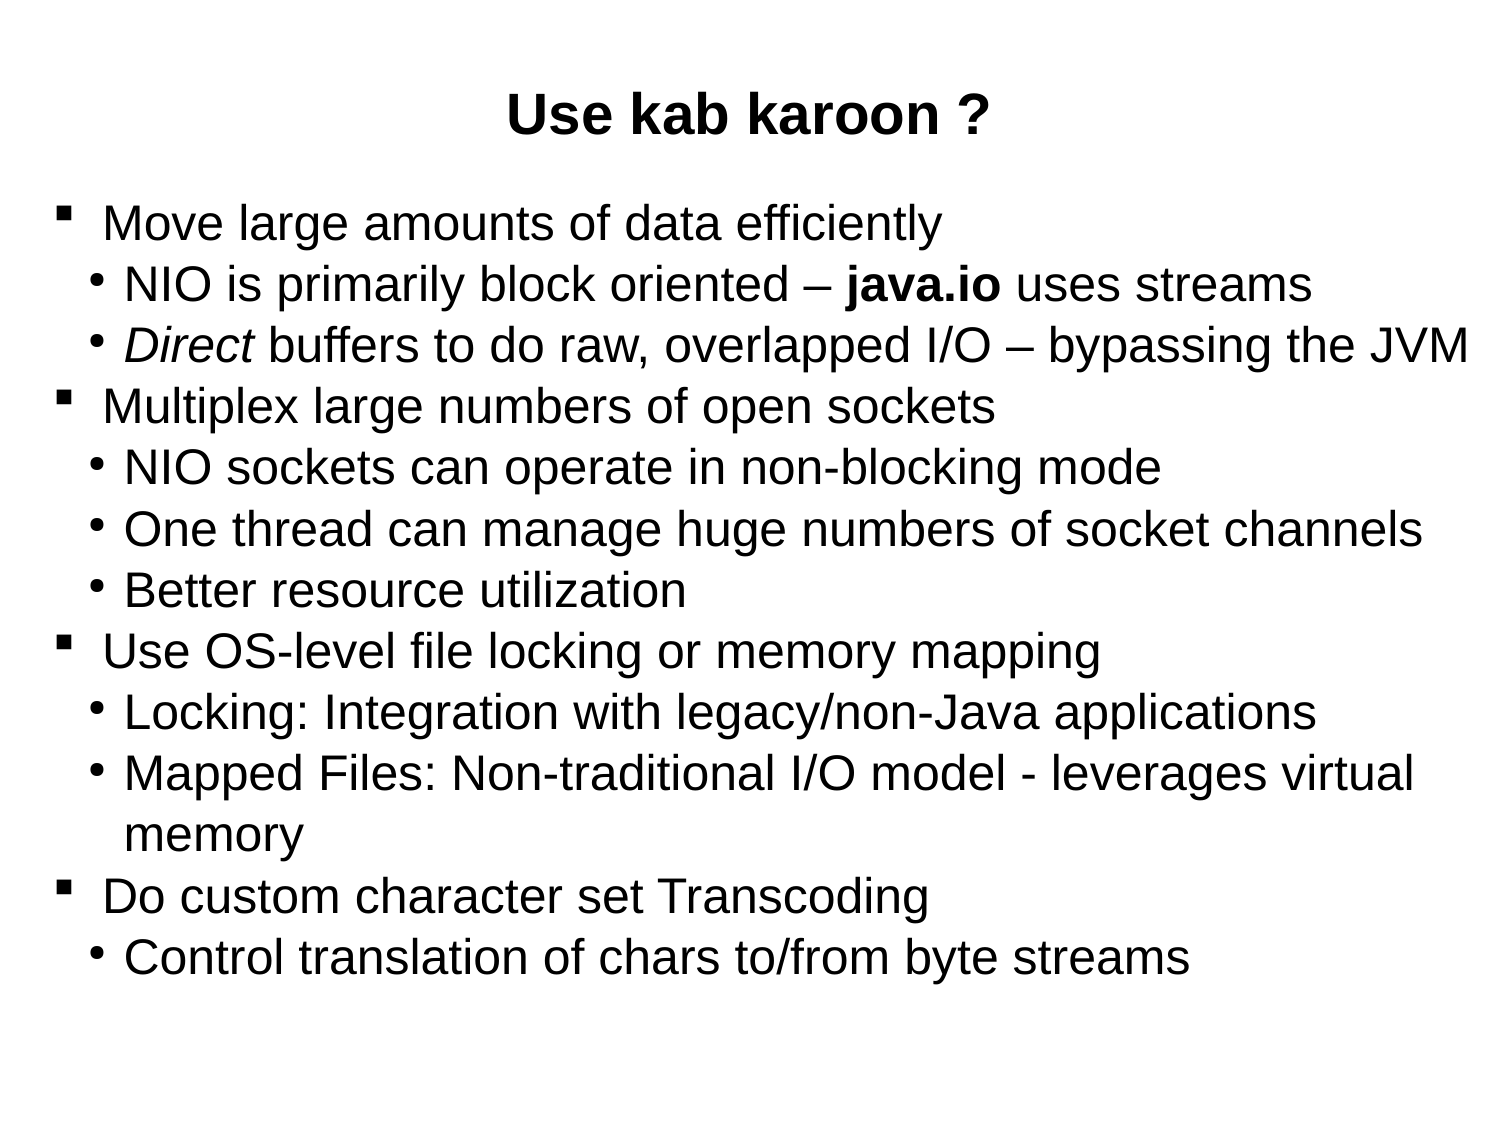

Use kab karoon ?
 Move large amounts of data efficiently
NIO is primarily block oriented – java.io uses streams
Direct buffers to do raw, overlapped I/O – bypassing the JVM
 Multiplex large numbers of open sockets
NIO sockets can operate in non-blocking mode
One thread can manage huge numbers of socket channels
Better resource utilization
 Use OS-level file locking or memory mapping
Locking: Integration with legacy/non-Java applications
Mapped Files: Non-traditional I/O model - leverages virtual memory
 Do custom character set Transcoding
Control translation of chars to/from byte streams